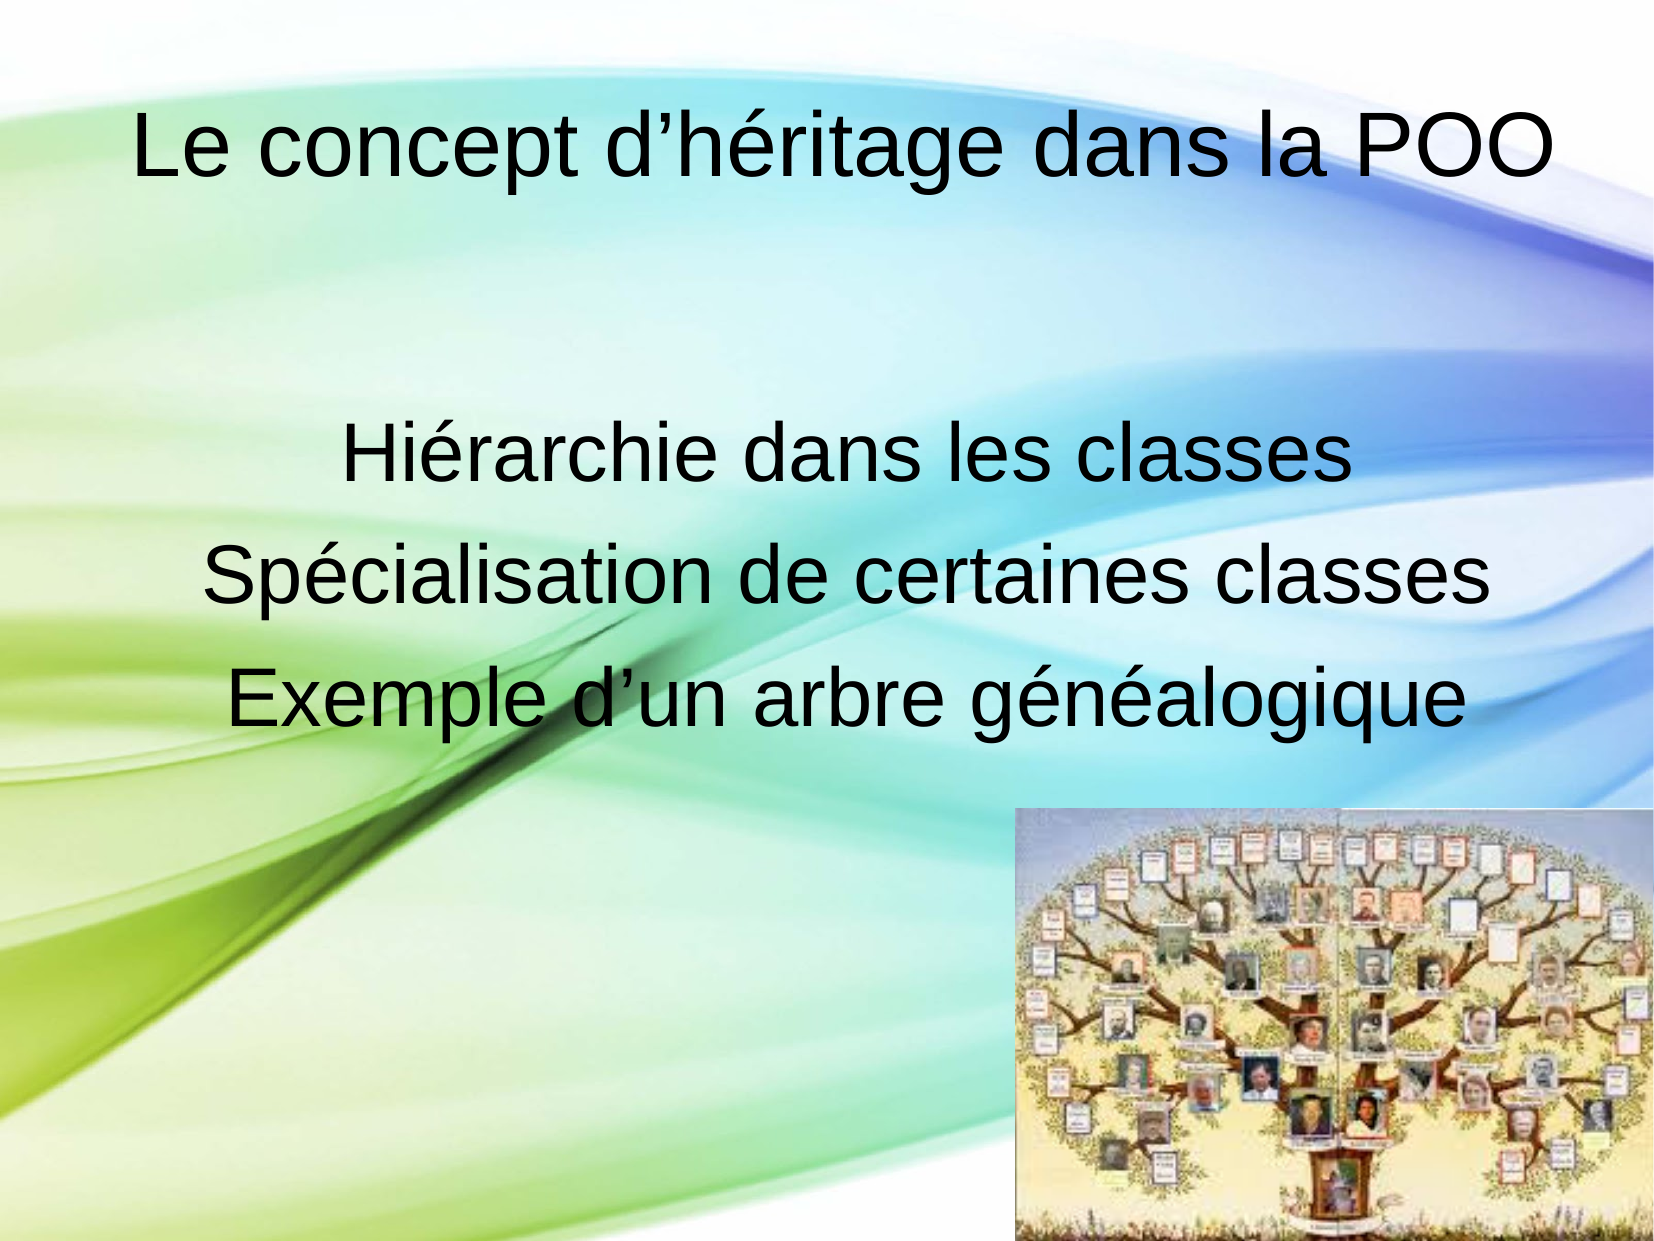

# Le concept d’héritage dans la POO
Hiérarchie dans les classes
Spécialisation de certaines classes
Exemple d’un arbre généalogique